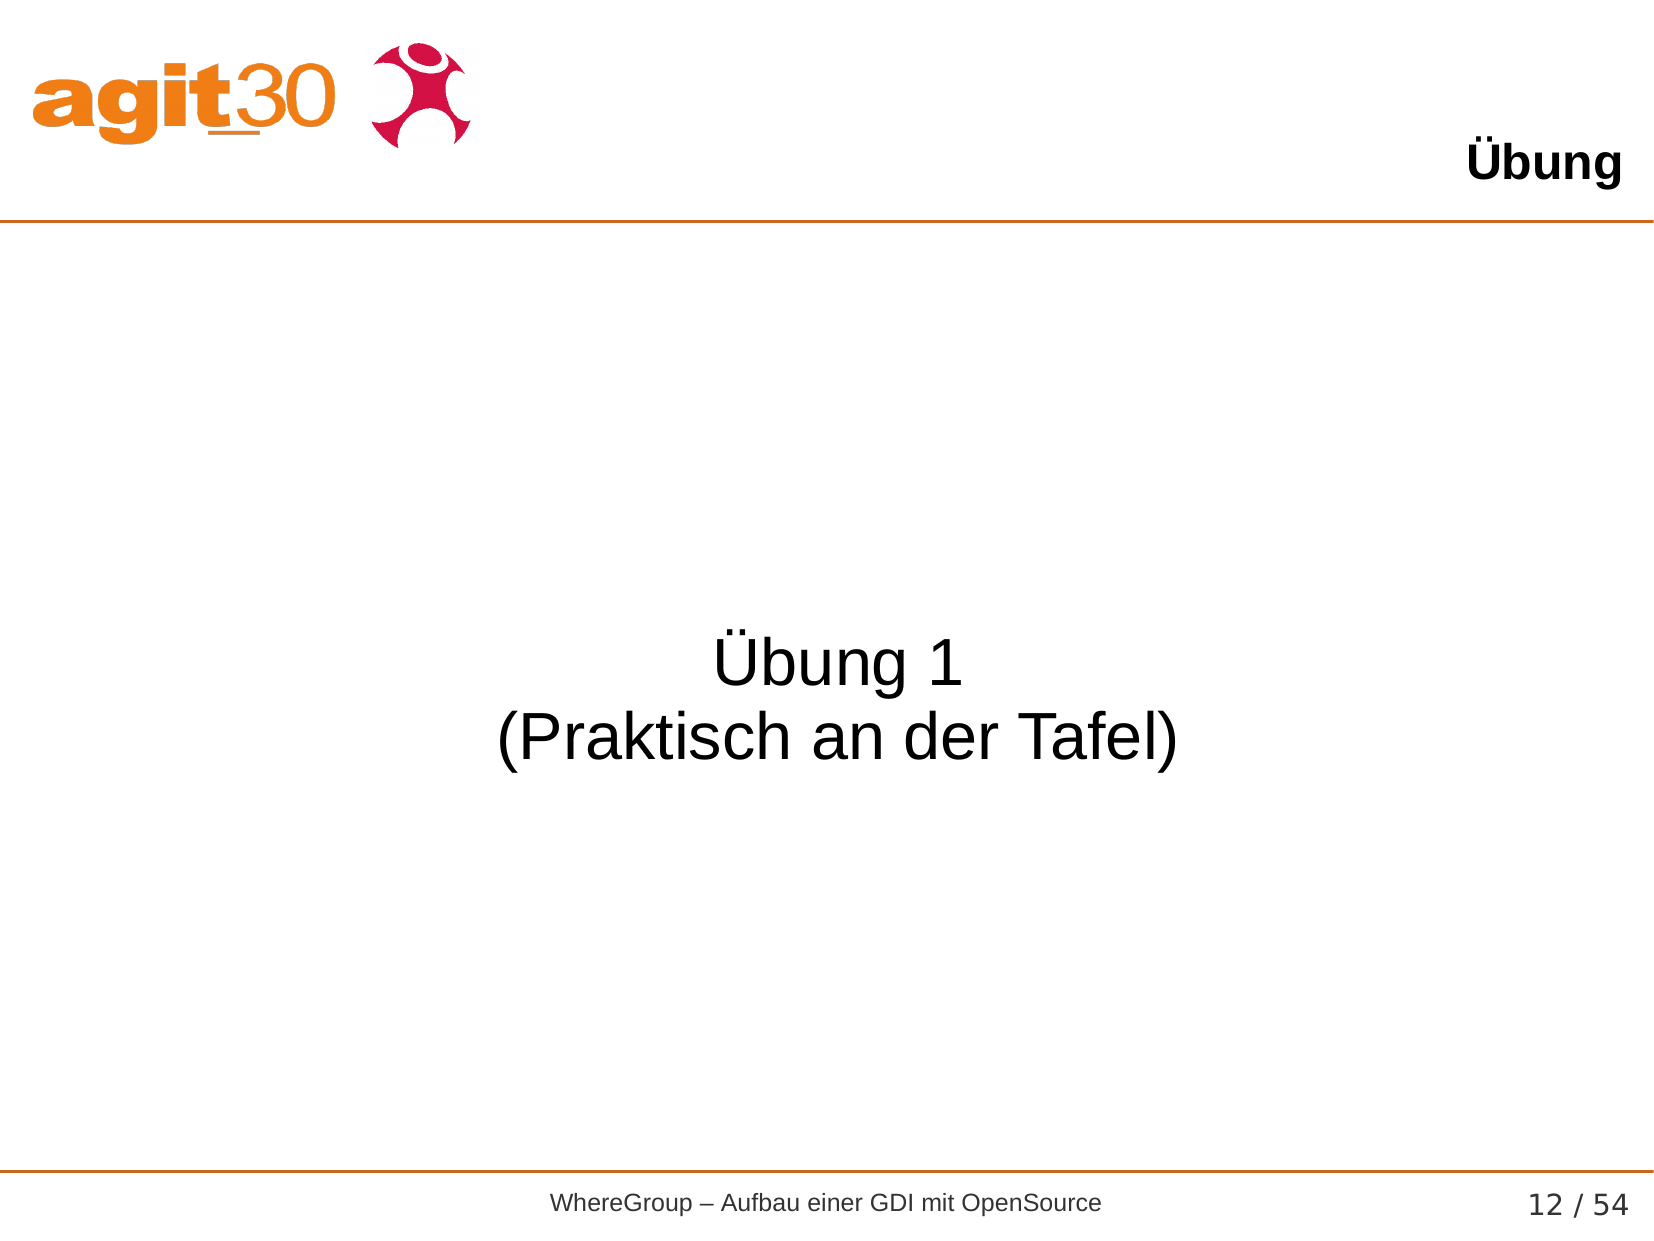

# Übung
Übung 1
(Praktisch an der Tafel)